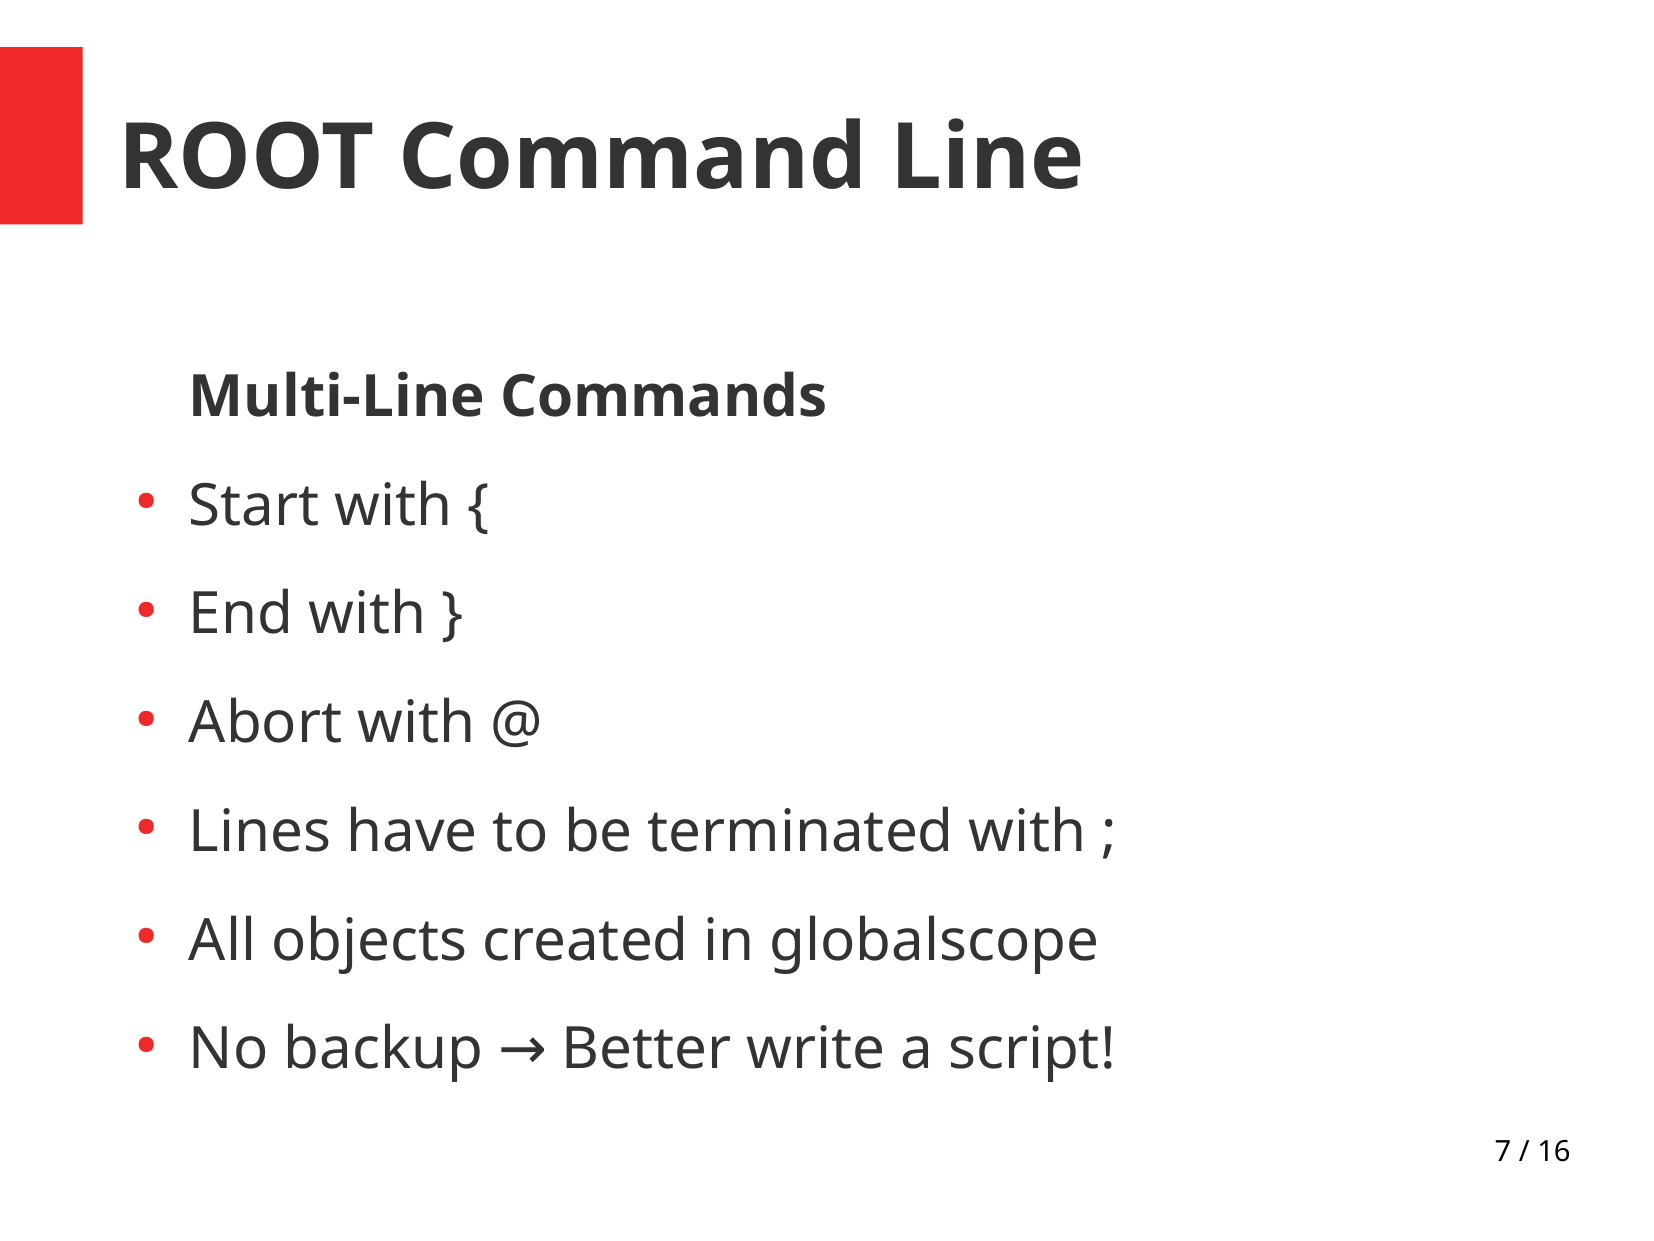

# ROOT Command Line
Multi-Line Commands
Start with {
End with }
Abort with @
Lines have to be terminated with ;
All objects created in globalscope
No backup → Better write a script!
7